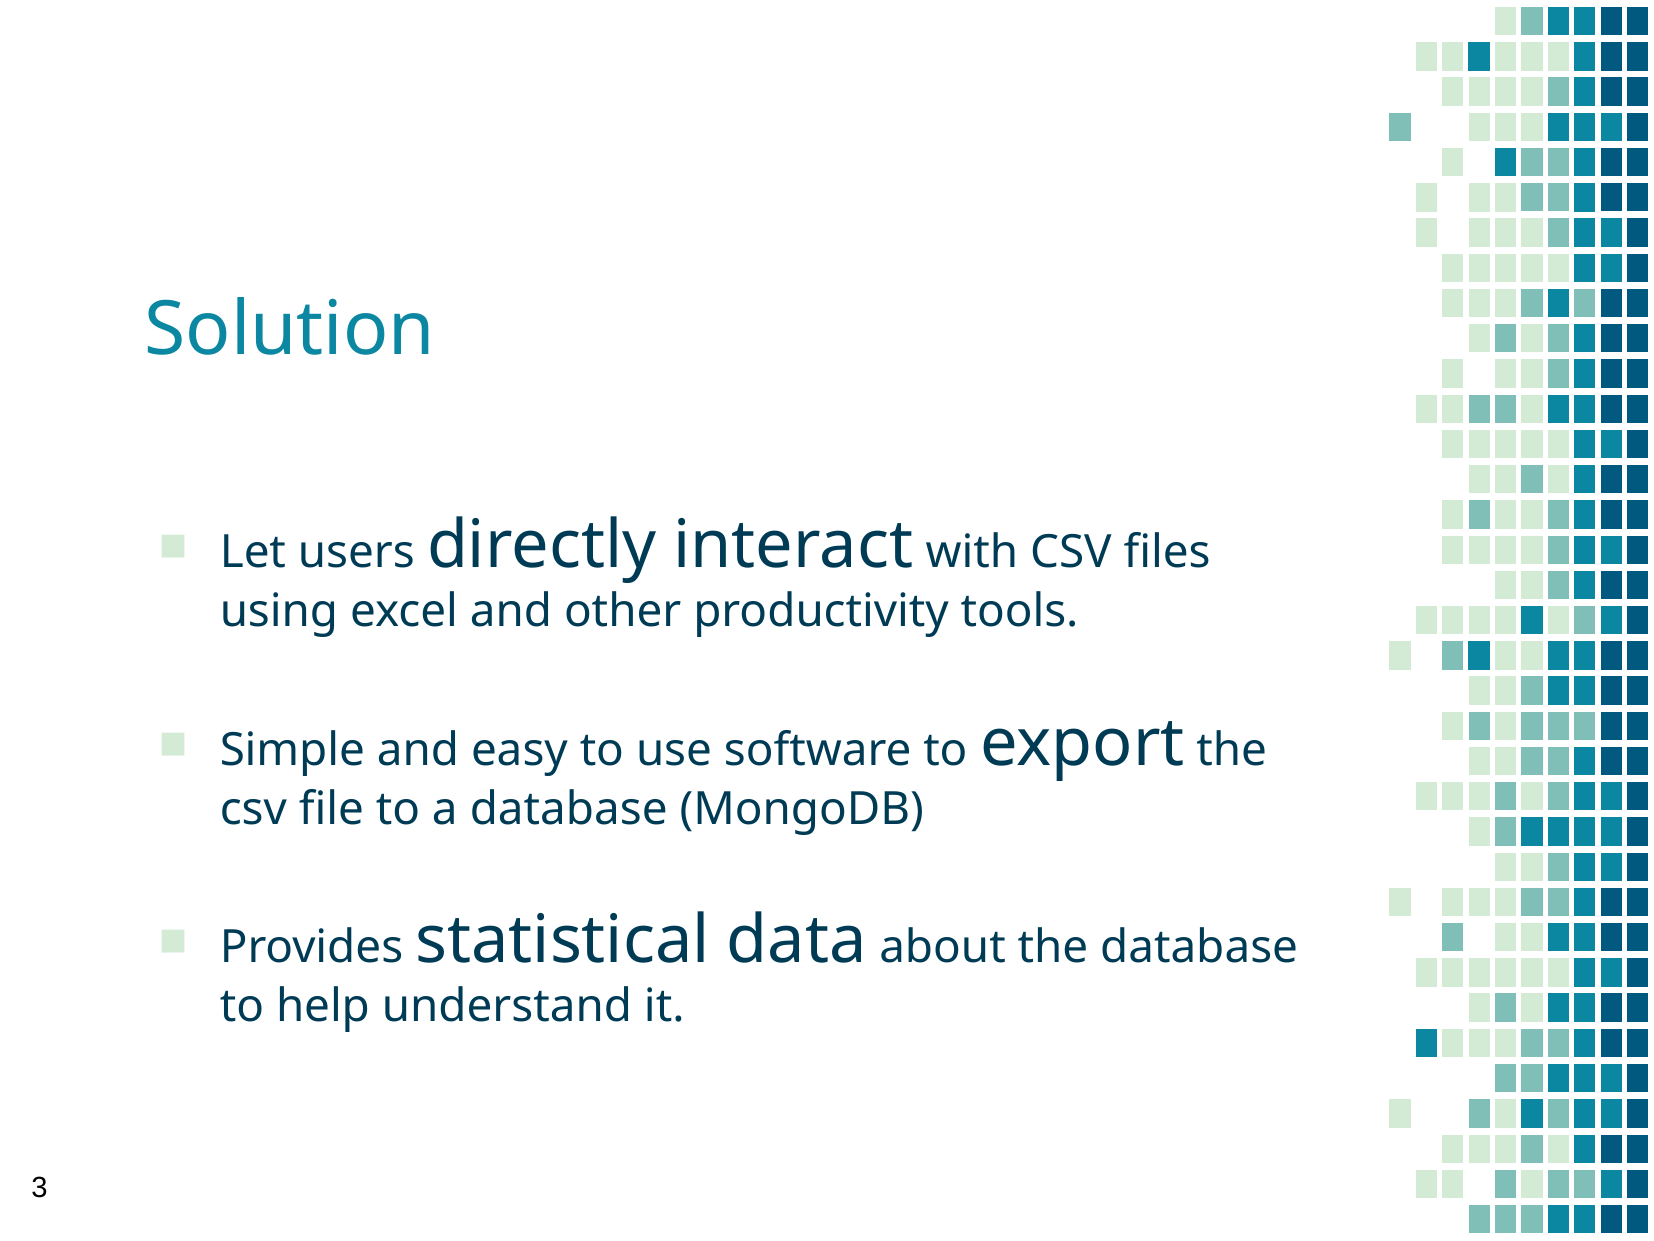

# Solution
Let users directly interact with CSV files using excel and other productivity tools.
Simple and easy to use software to export the csv file to a database (MongoDB)
Provides statistical data about the database to help understand it.